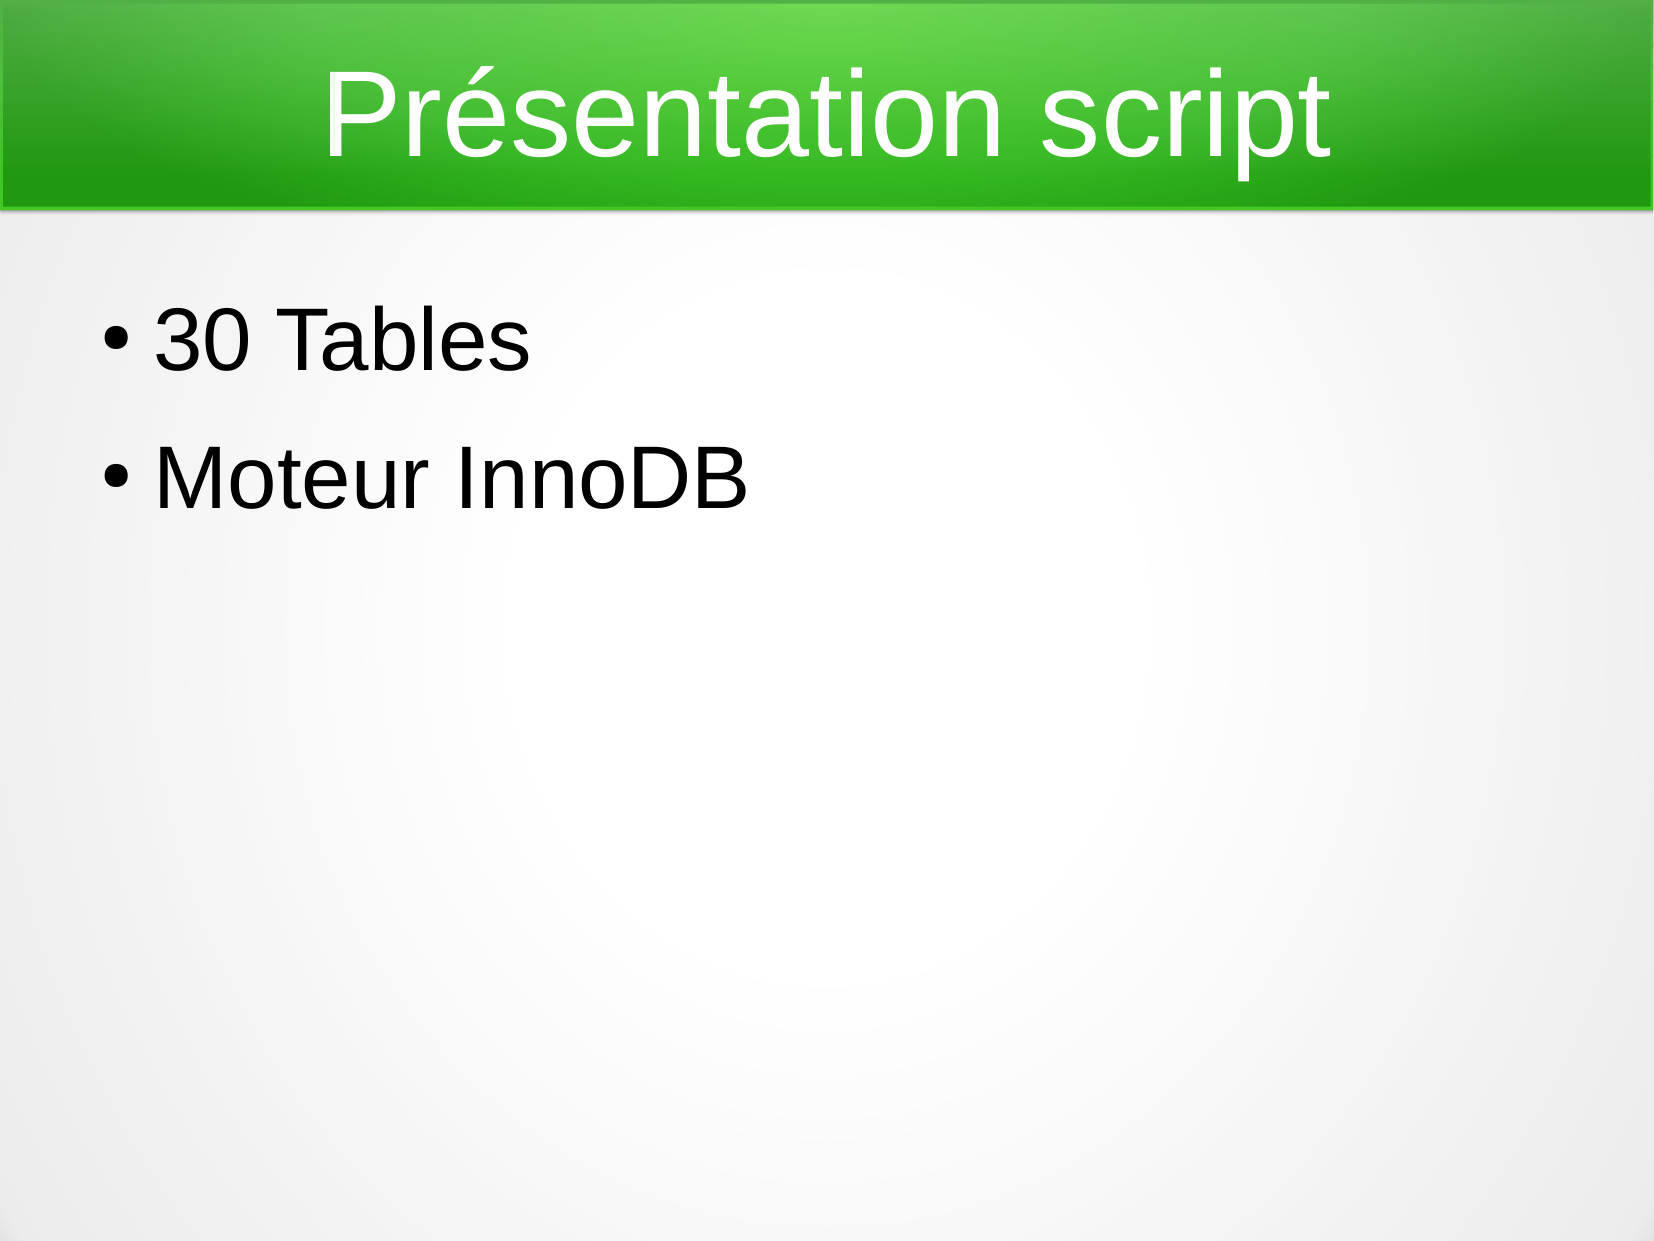

# Présentation script
30 Tables
Moteur InnoDB